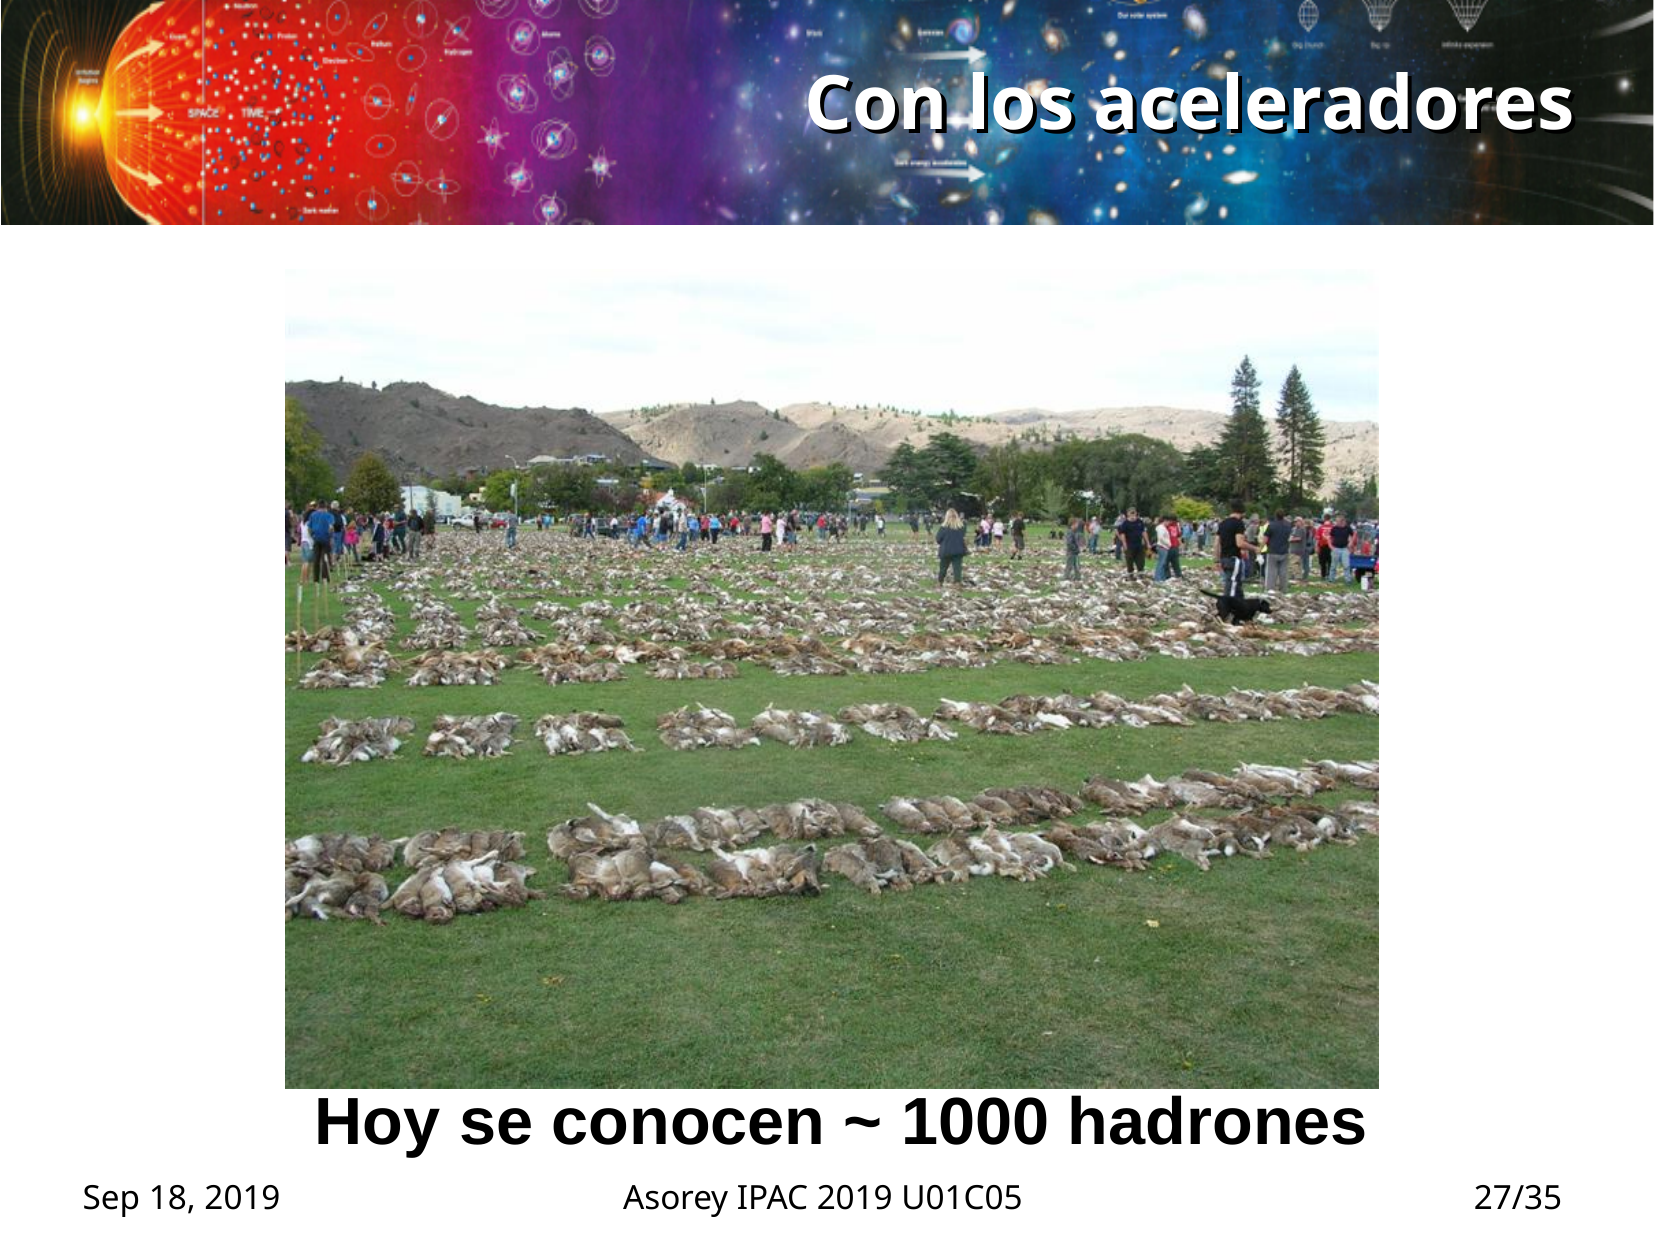

# Con los aceleradores
Hoy se conocen ~ 1000 hadrones
Sep 18, 2019
Asorey IPAC 2019 U01C05
27